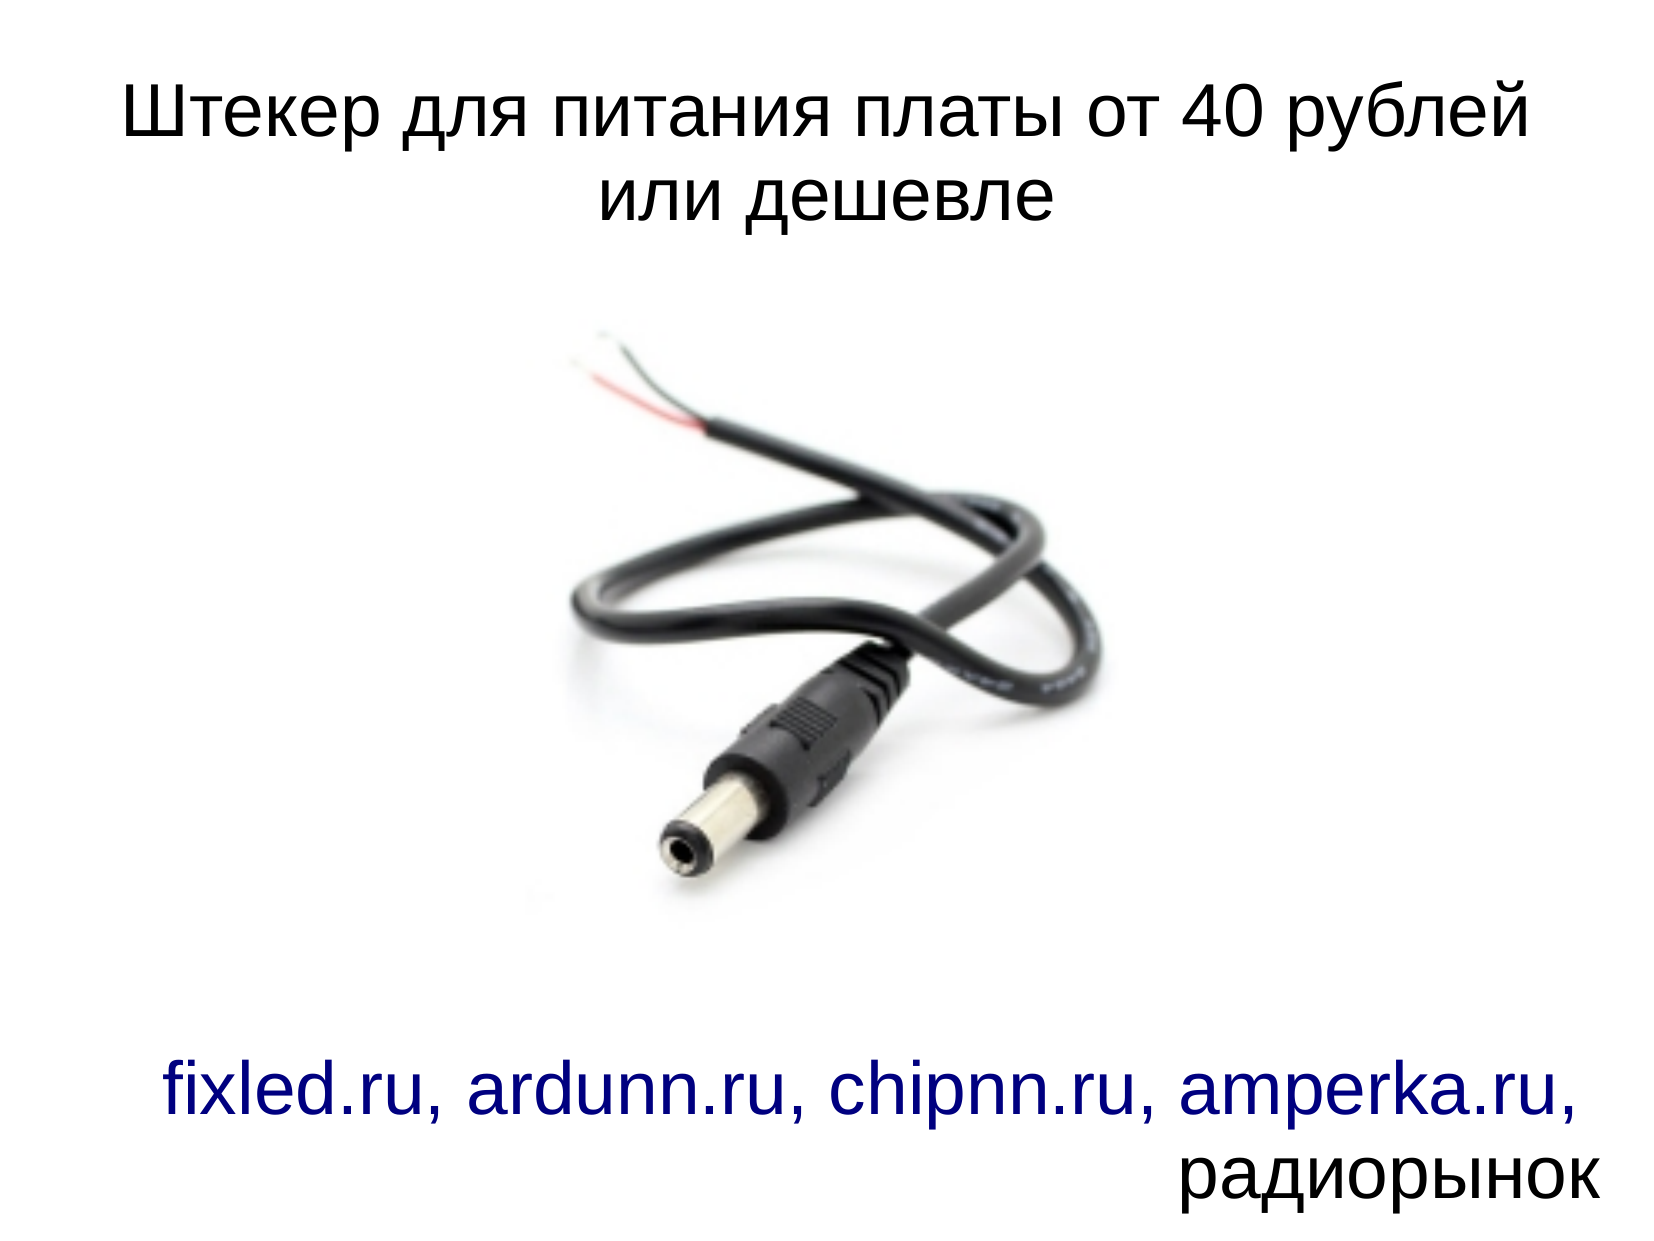

# Штекер для питания платы от 40 рублей или дешевле
fixled.ru, ardunn.ru, chipnn.ru, amperka.ru,
радиорынок